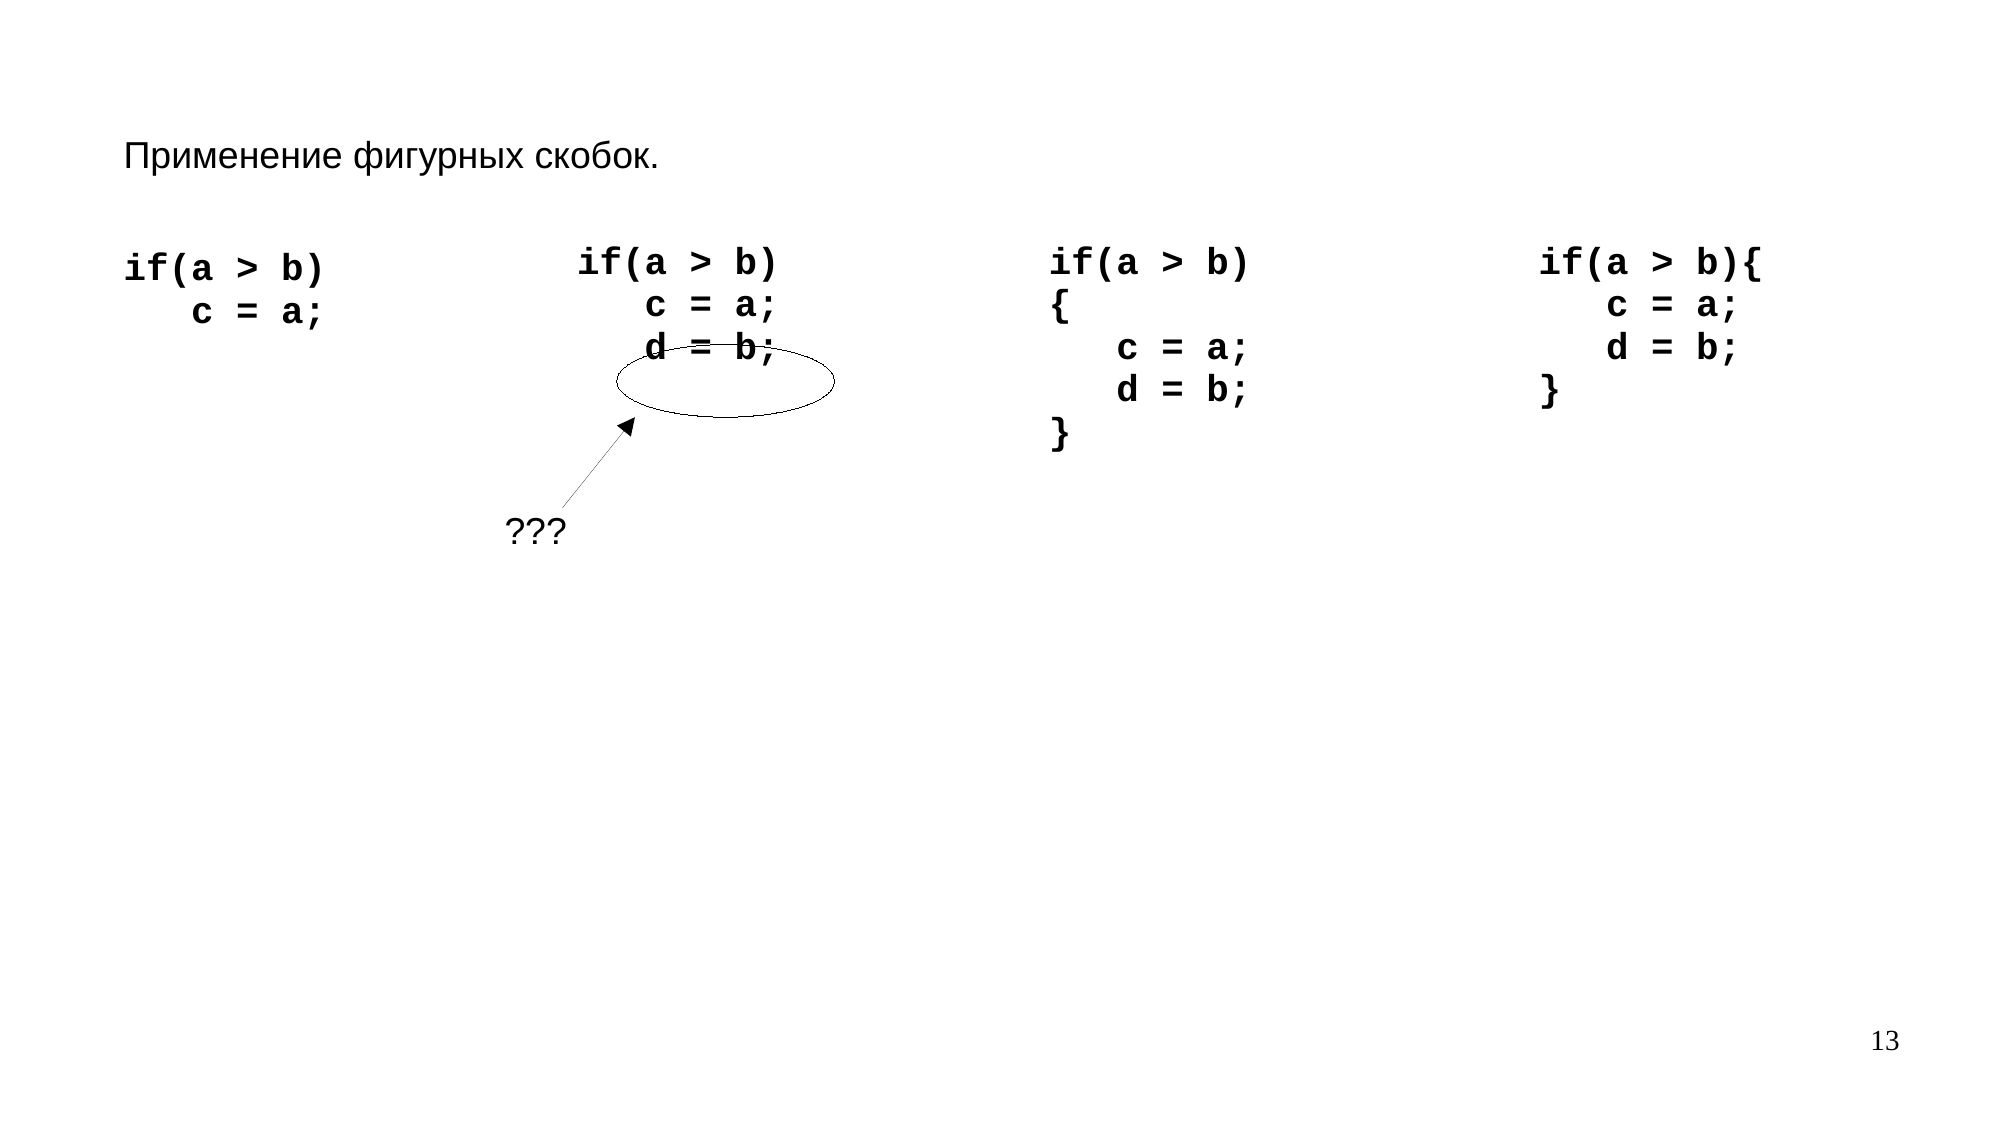

Применение фигурных скобок.
if(a > b)
 c = a;
 d = b;
if(a > b)
{
 c = a;
 d = b;
}
if(a > b){
 c = a;
 d = b;
}
if(a > b)
 c = a;
???
13